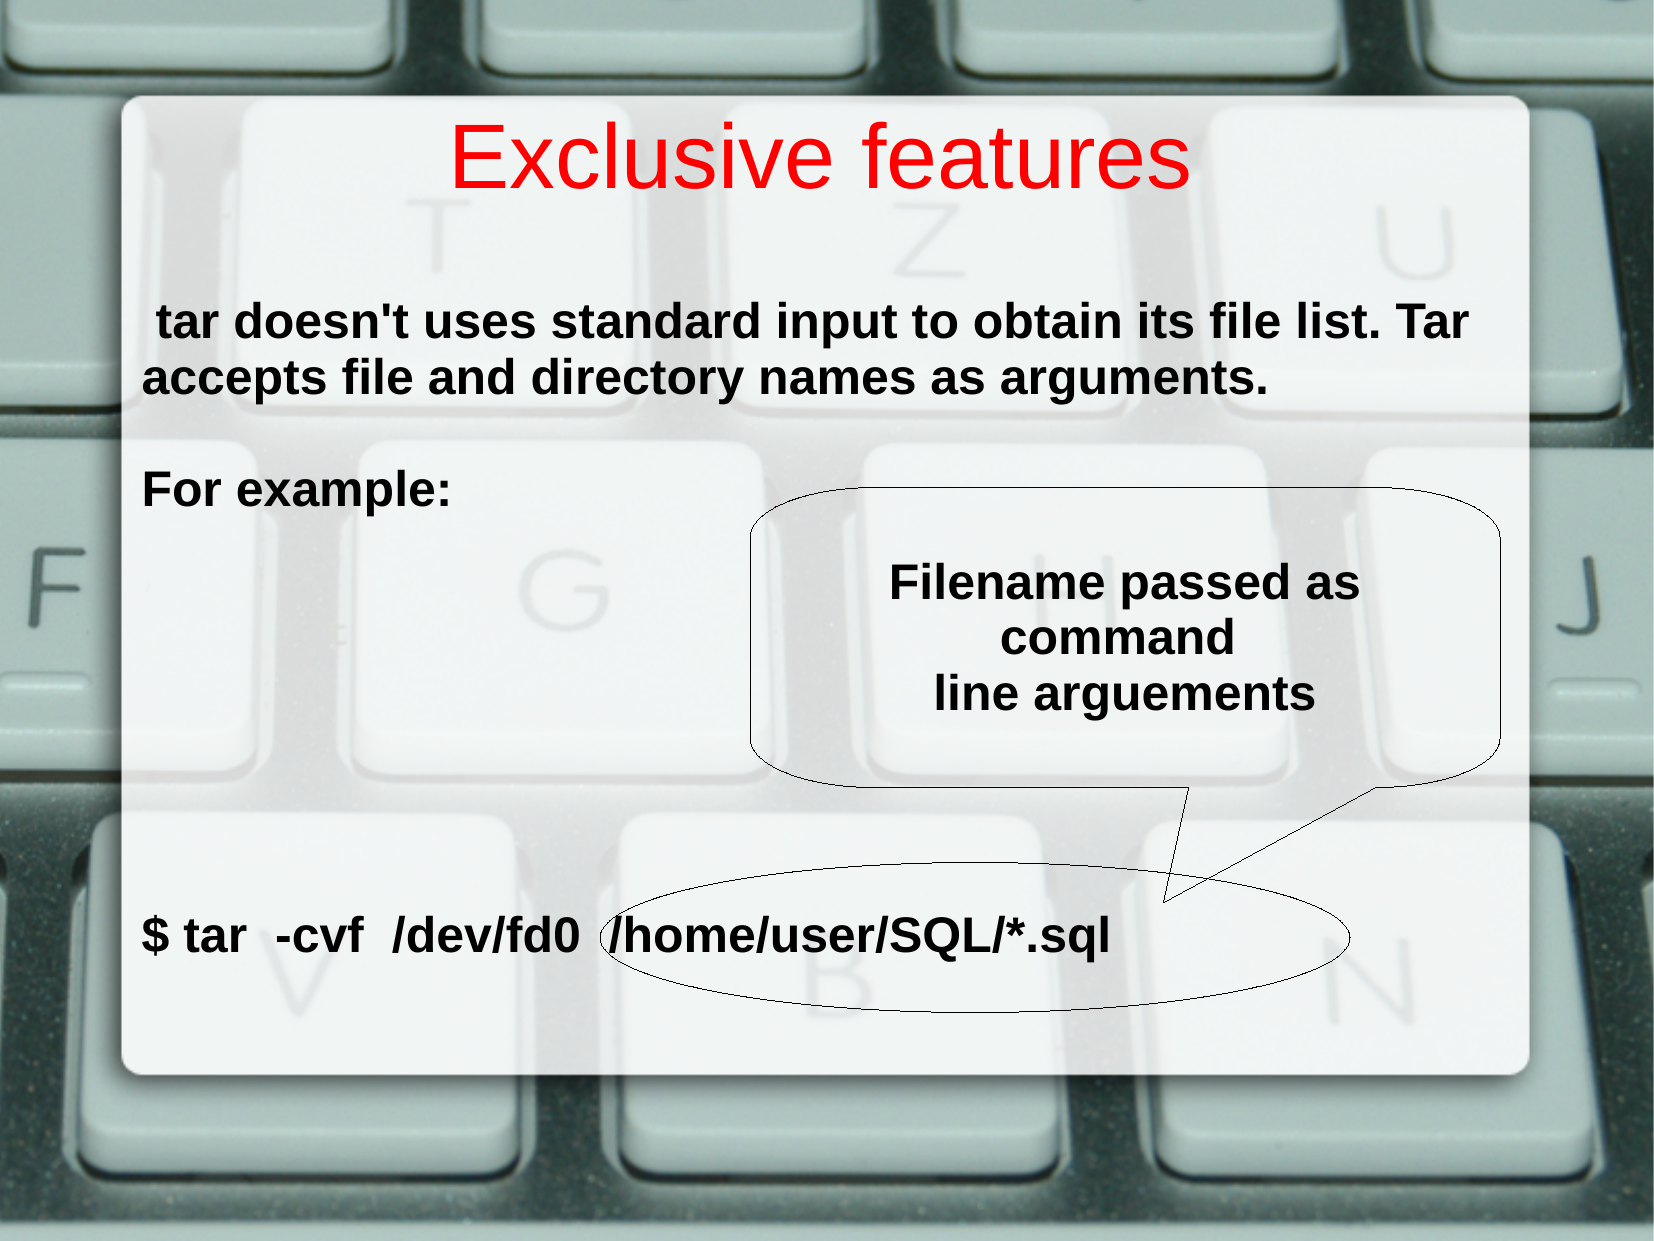

# Exclusive features
 tar doesn't uses standard input to obtain its file list. Tar accepts file and directory names as arguments.
For example:
$ tar -cvf /dev/fd0 /home/user/SQL/*.sql
Filename passed as command
line arguements